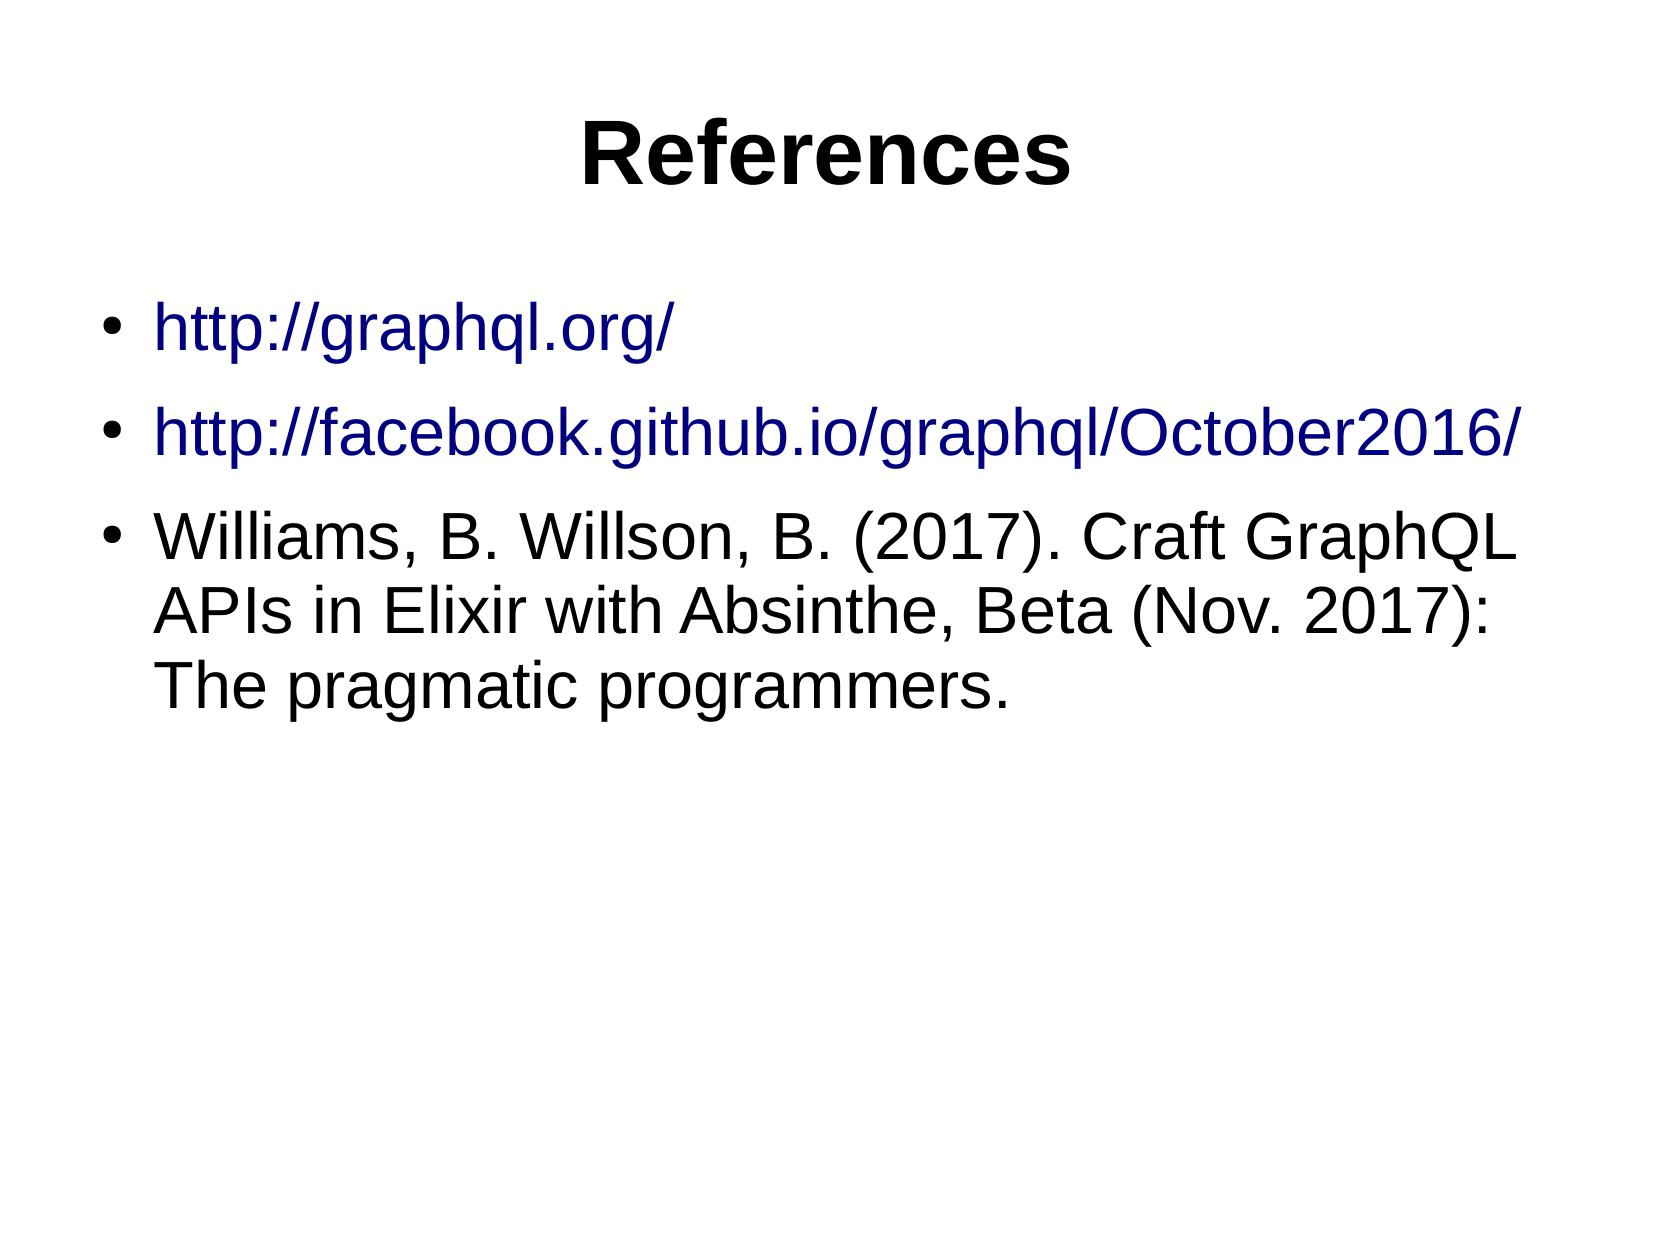

# References
http://graphql.org/
http://facebook.github.io/graphql/October2016/
Williams, B. Willson, B. (2017). Craft GraphQL APIs in Elixir with Absinthe, Beta (Nov. 2017): The pragmatic programmers.